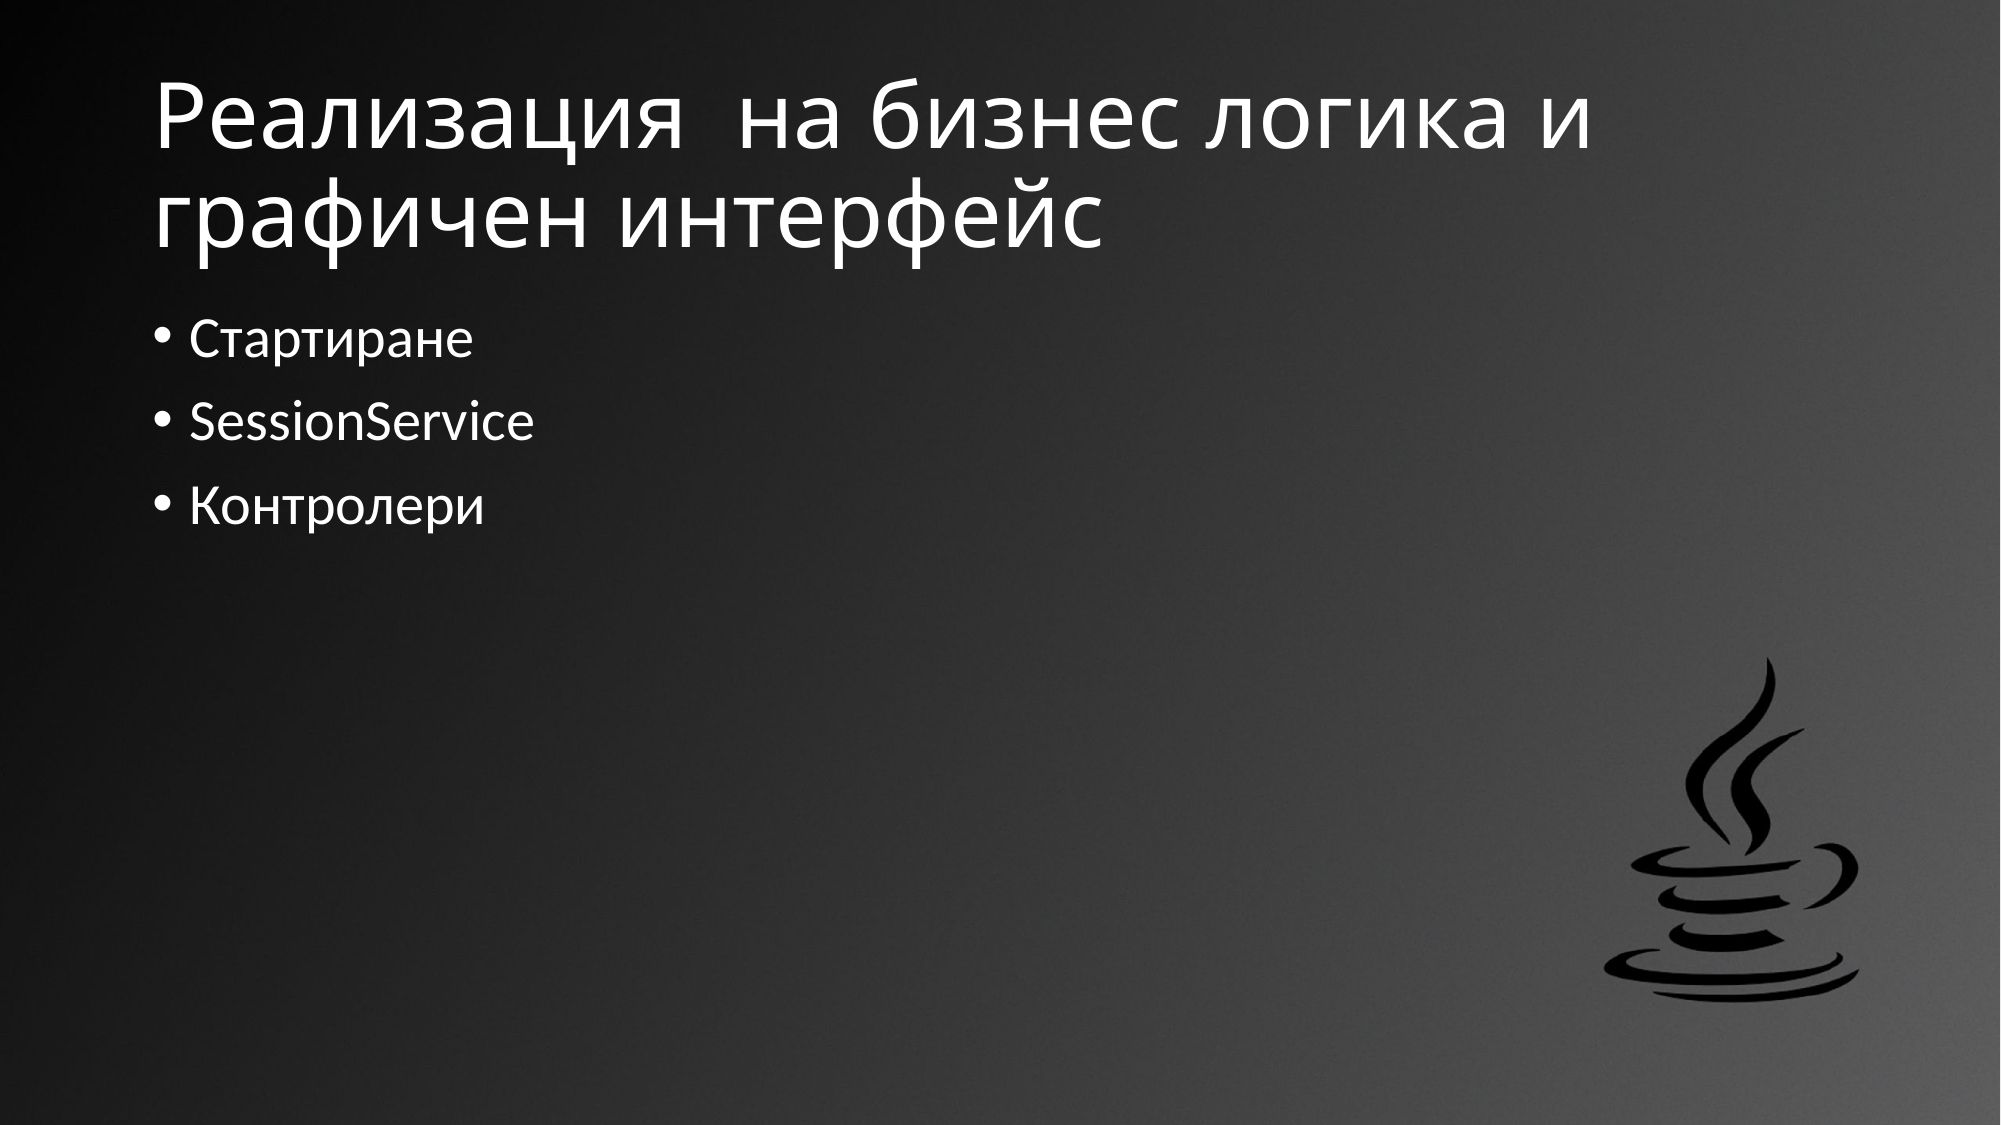

# Реализация на бизнес логика и графичен интерфейс
Стартиране
SessionService
Контролери